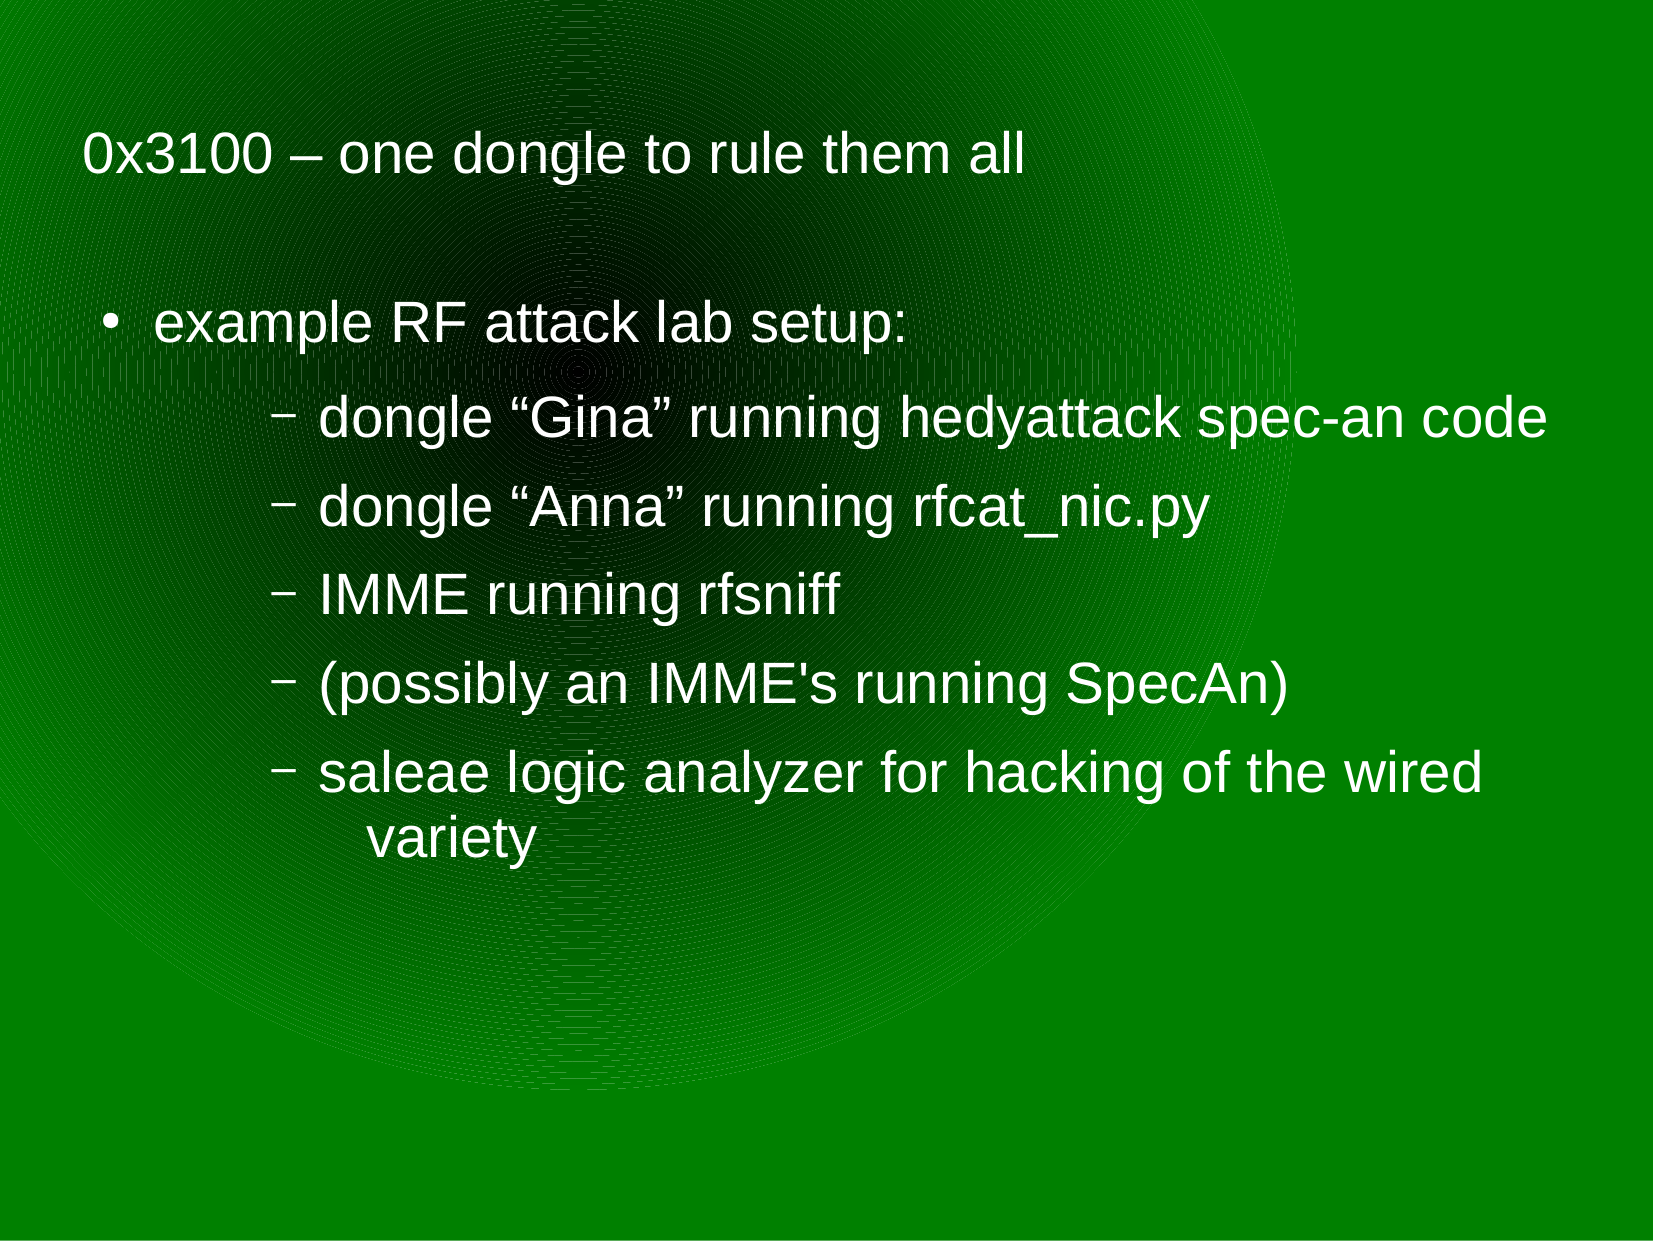

# 0x3100 – one dongle to rule them all
example RF attack lab setup:
dongle “Gina” running hedyattack spec-an code
dongle “Anna” running rfcat_nic.py
IMME running rfsniff
(possibly an IMME's running SpecAn)
saleae logic analyzer for hacking of the wired variety